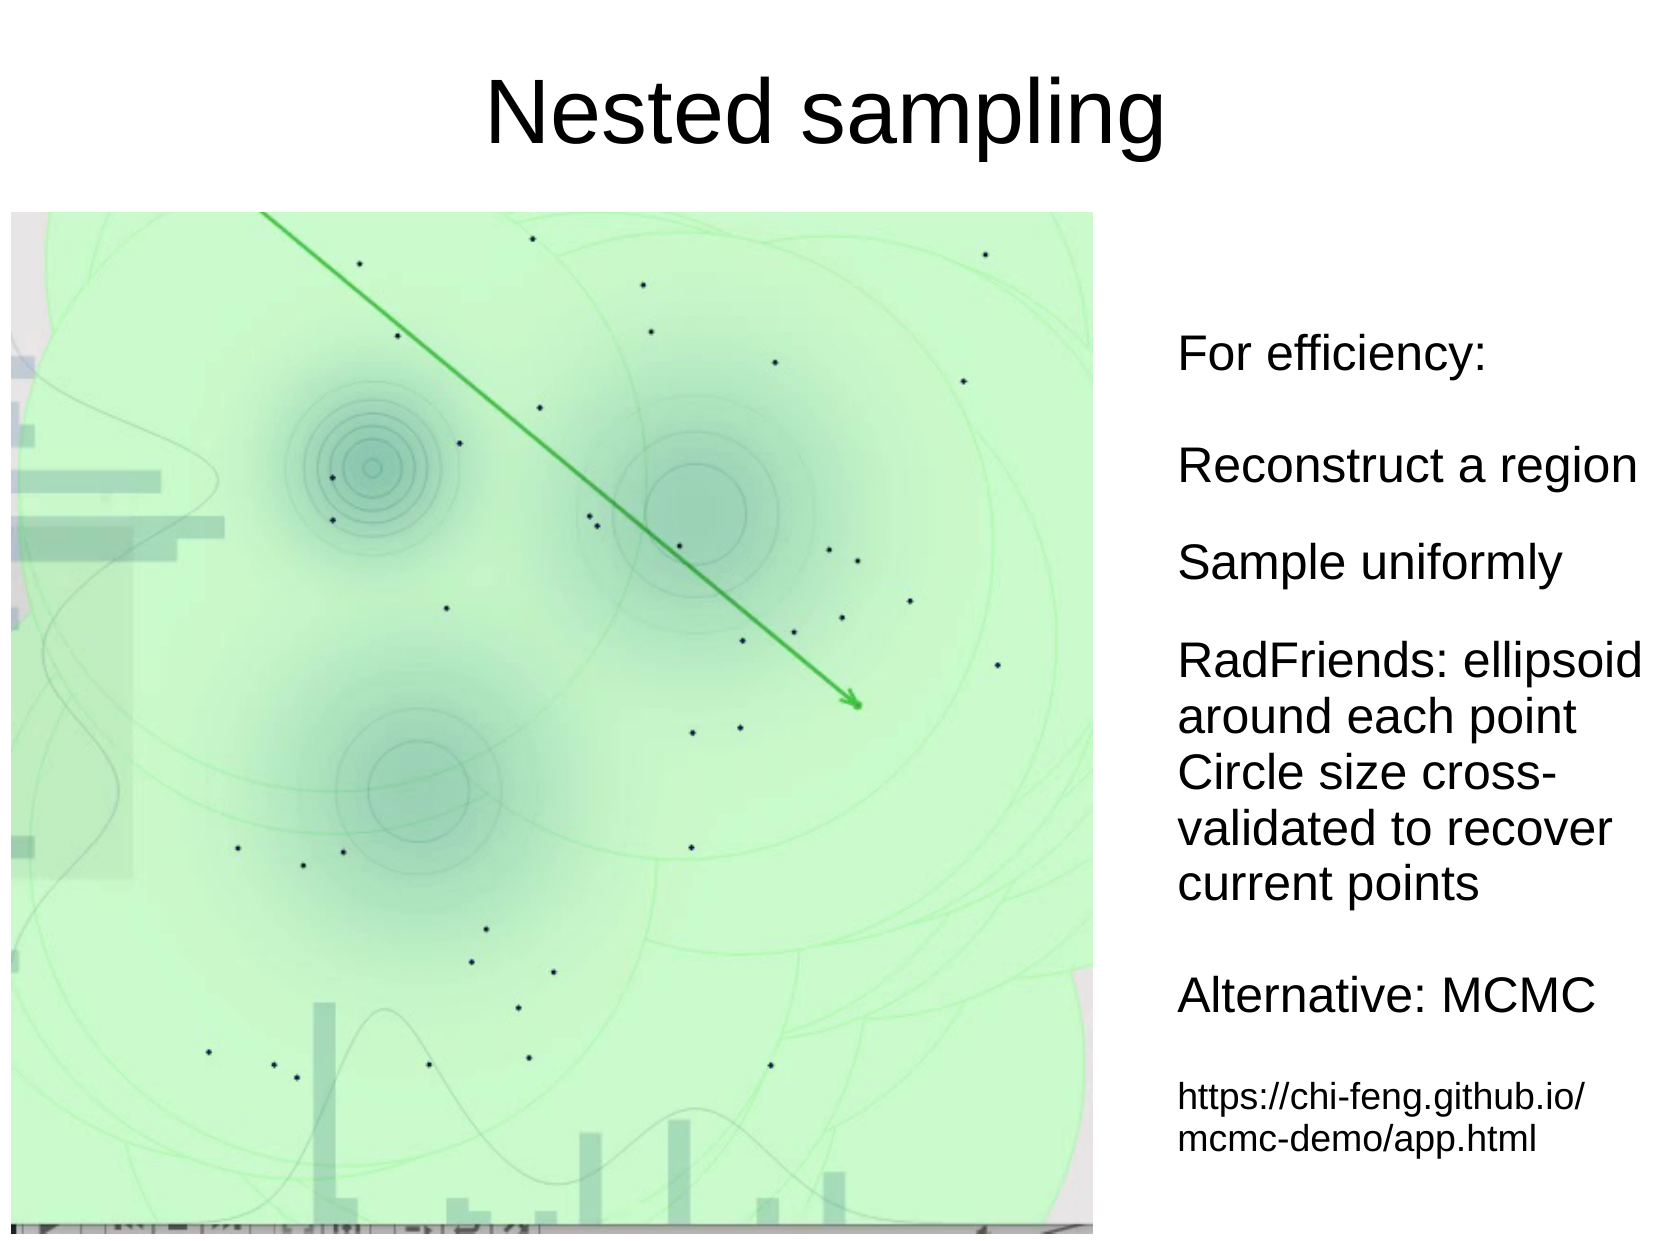

# Nested sampling
For efficiency:
Reconstruct a region
Sample uniformly
RadFriends: ellipsoid around each point
Circle size cross-validated to recover current points
Alternative: MCMC
https://chi-feng.github.io/mcmc-demo/app.html